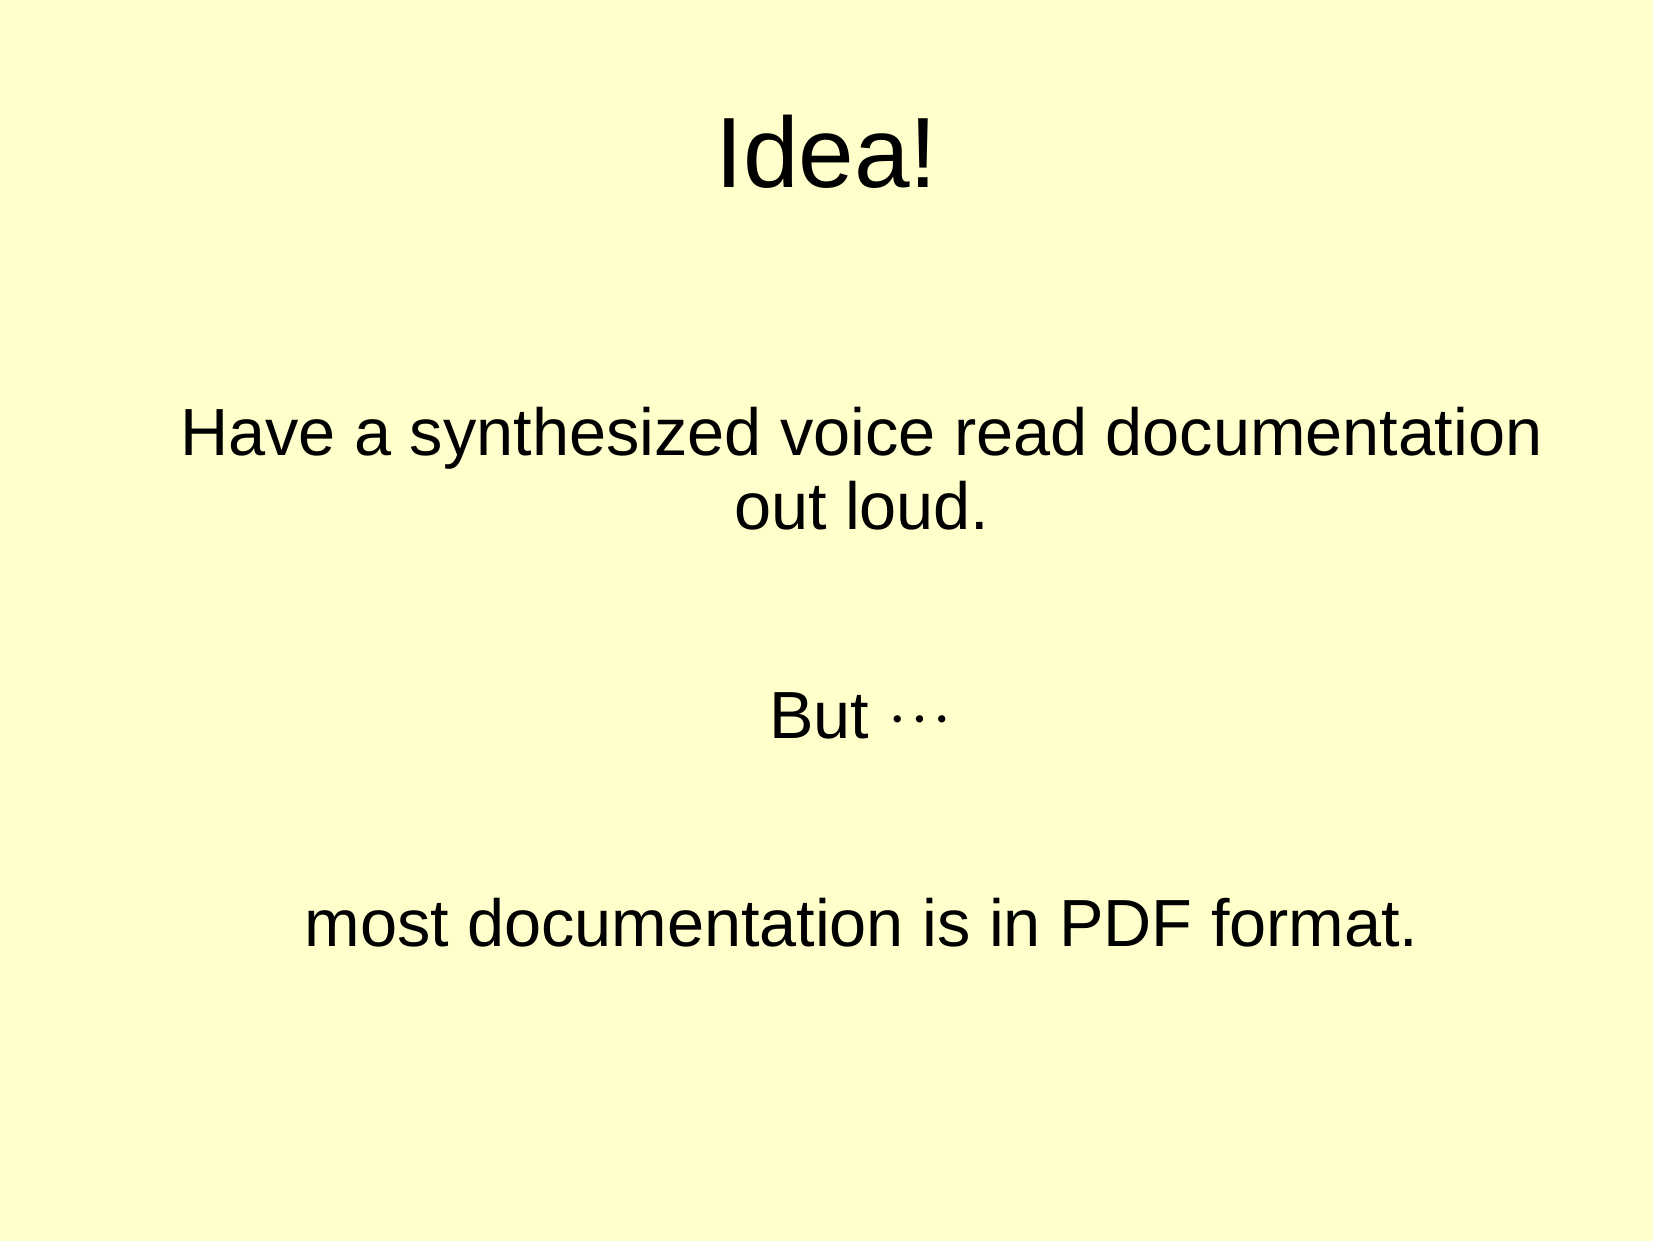

# Idea!
Have a synthesized voice read documentation out loud.
But ¼
most documentation is in PDF format.